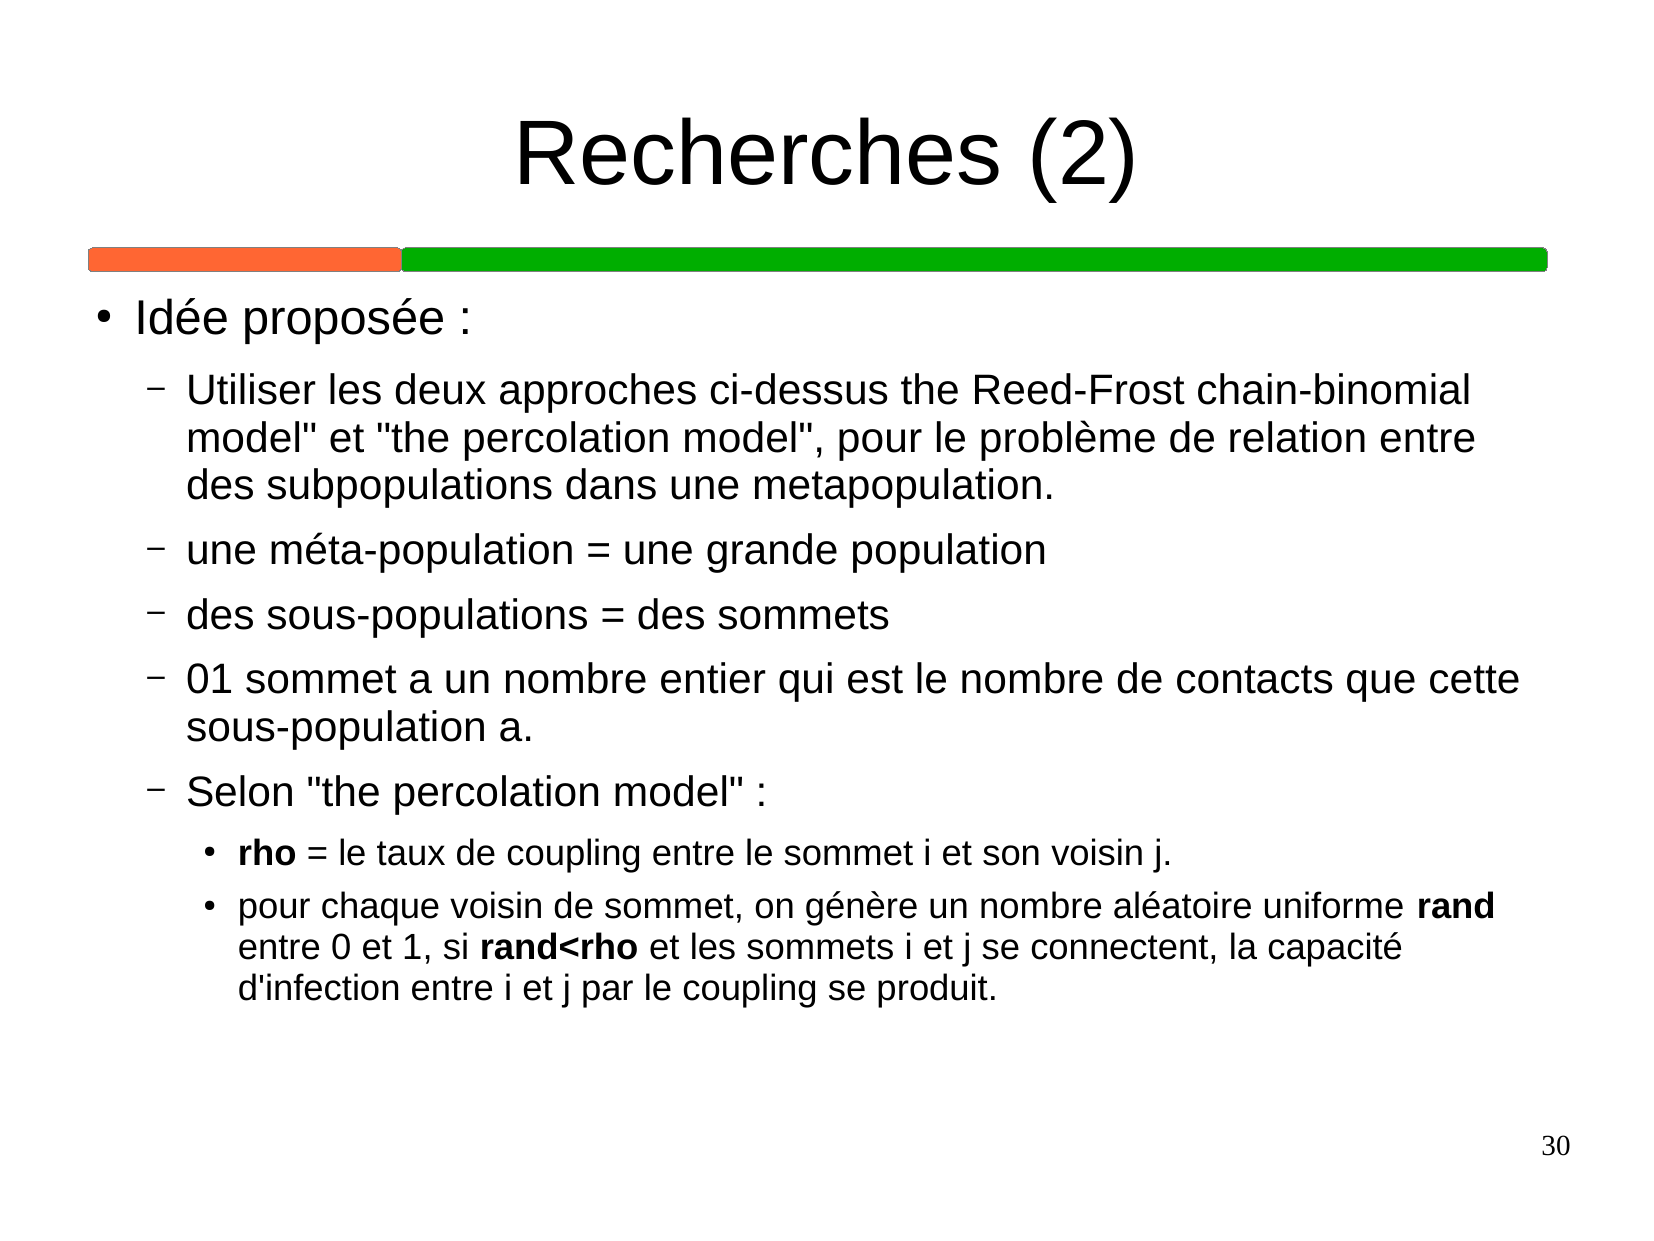

# Recherches (2)
Idée proposée :
Utiliser les deux approches ci-dessus the Reed-Frost chain-binomial model" et "the percolation model", pour le problème de relation entre des subpopulations dans une metapopulation.
une méta-population = une grande population
des sous-populations = des sommets
01 sommet a un nombre entier qui est le nombre de contacts que cette sous-population a.
Selon "the percolation model" :
rho = le taux de coupling entre le sommet i et son voisin j.
pour chaque voisin de sommet, on génère un nombre aléatoire uniforme rand entre 0 et 1, si rand<rho et les sommets i et j se connectent, la capacité d'infection entre i et j par le coupling se produit.
30